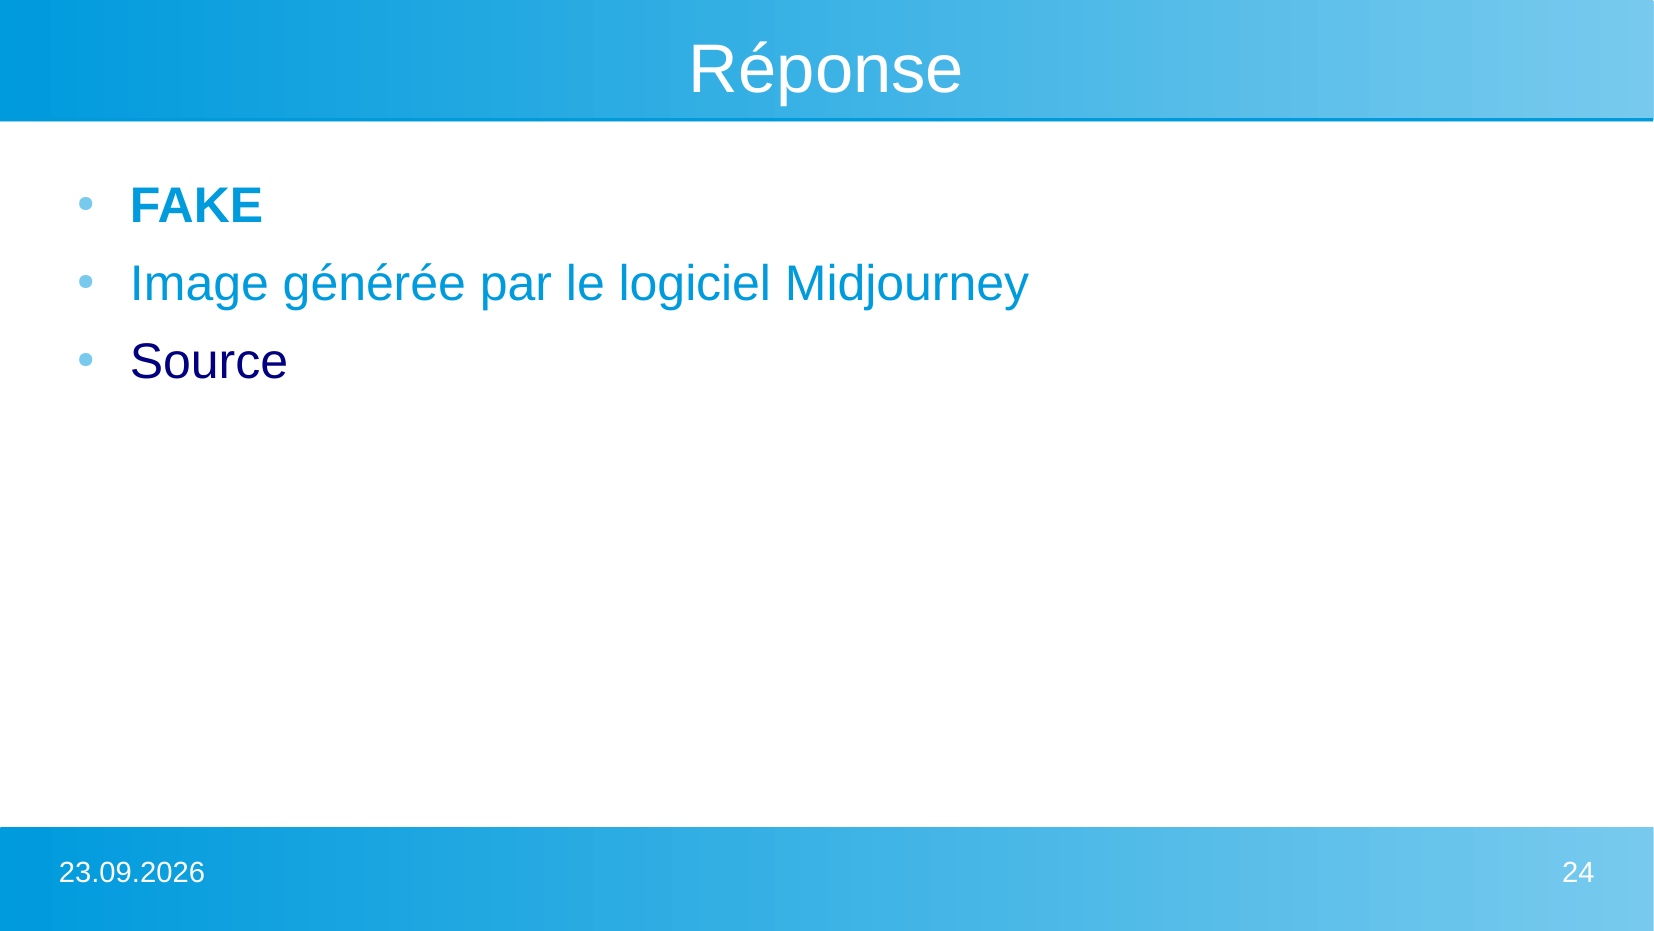

# Réponse
FAKE
Image générée par le logiciel Midjourney
Source
24